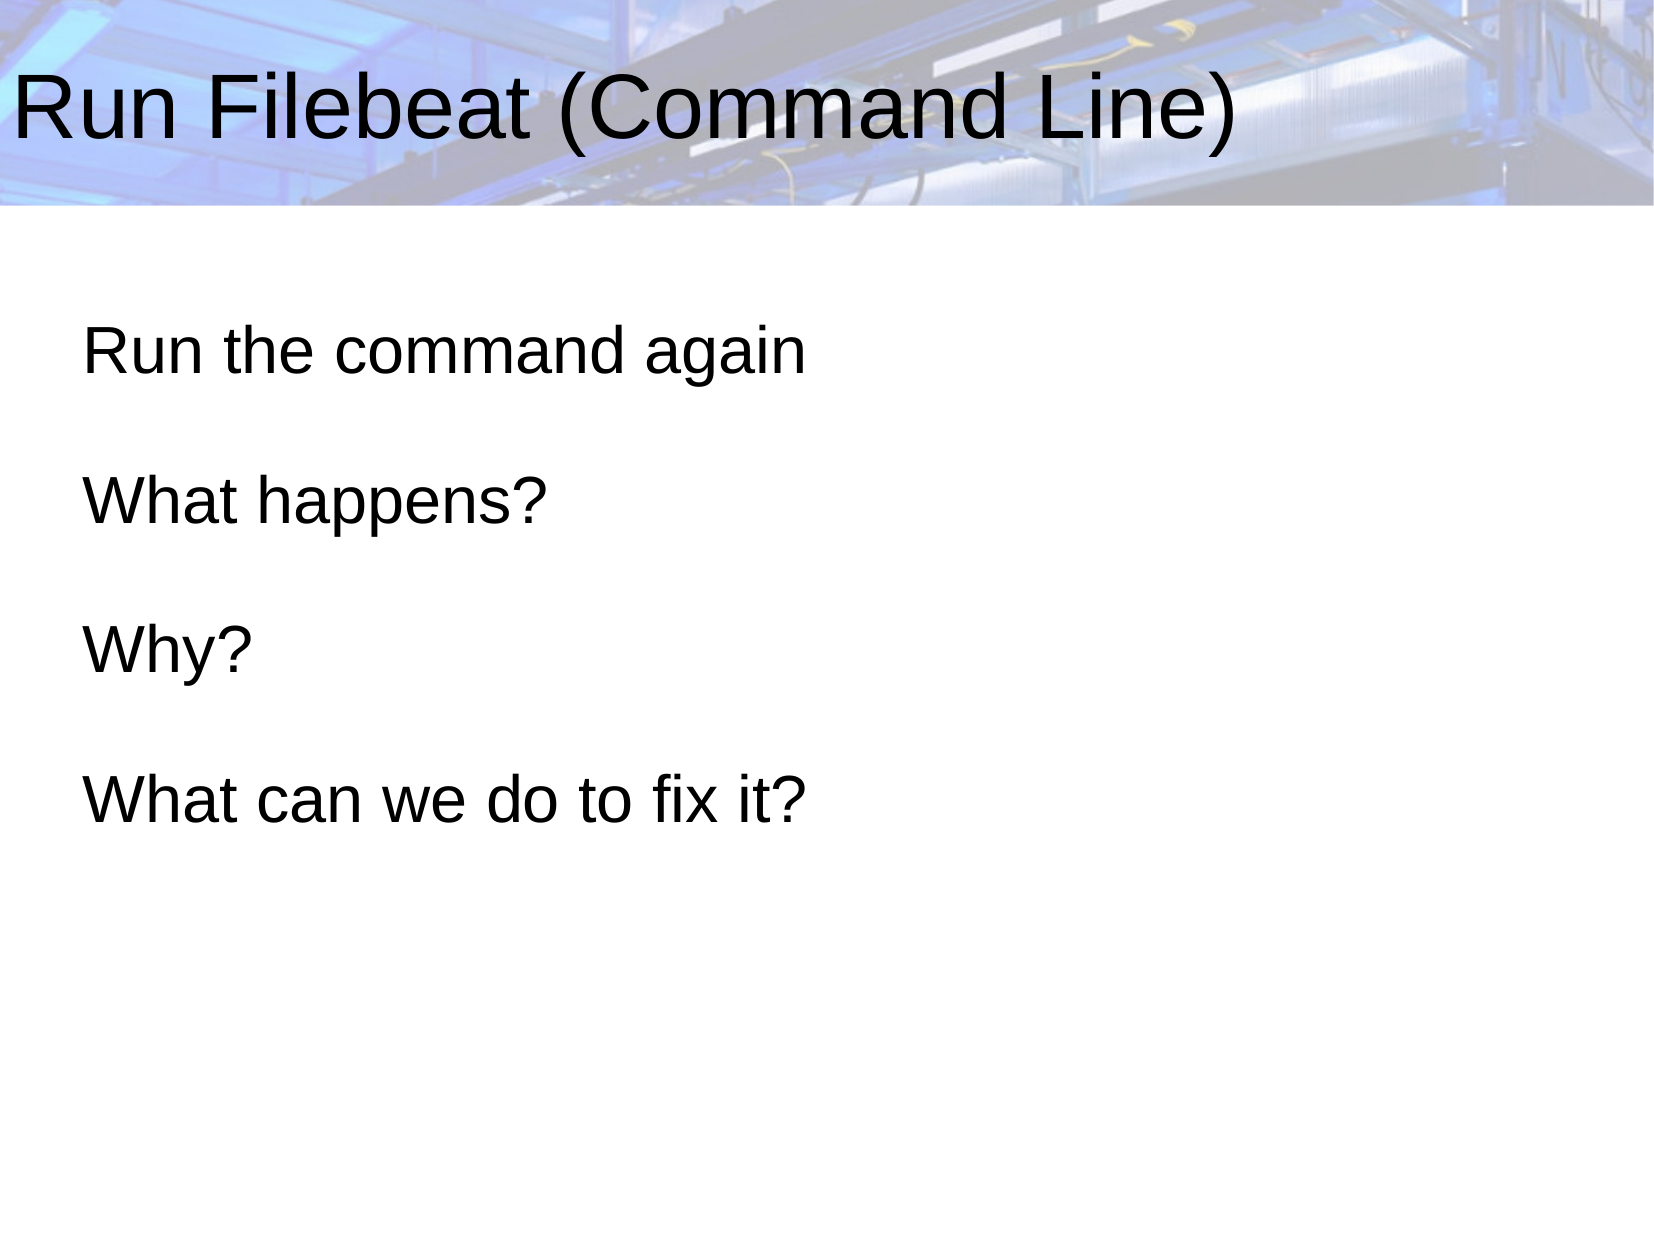

# Run Filebeat (Command Line)
Run the command again
What happens?
Why?
What can we do to fix it?